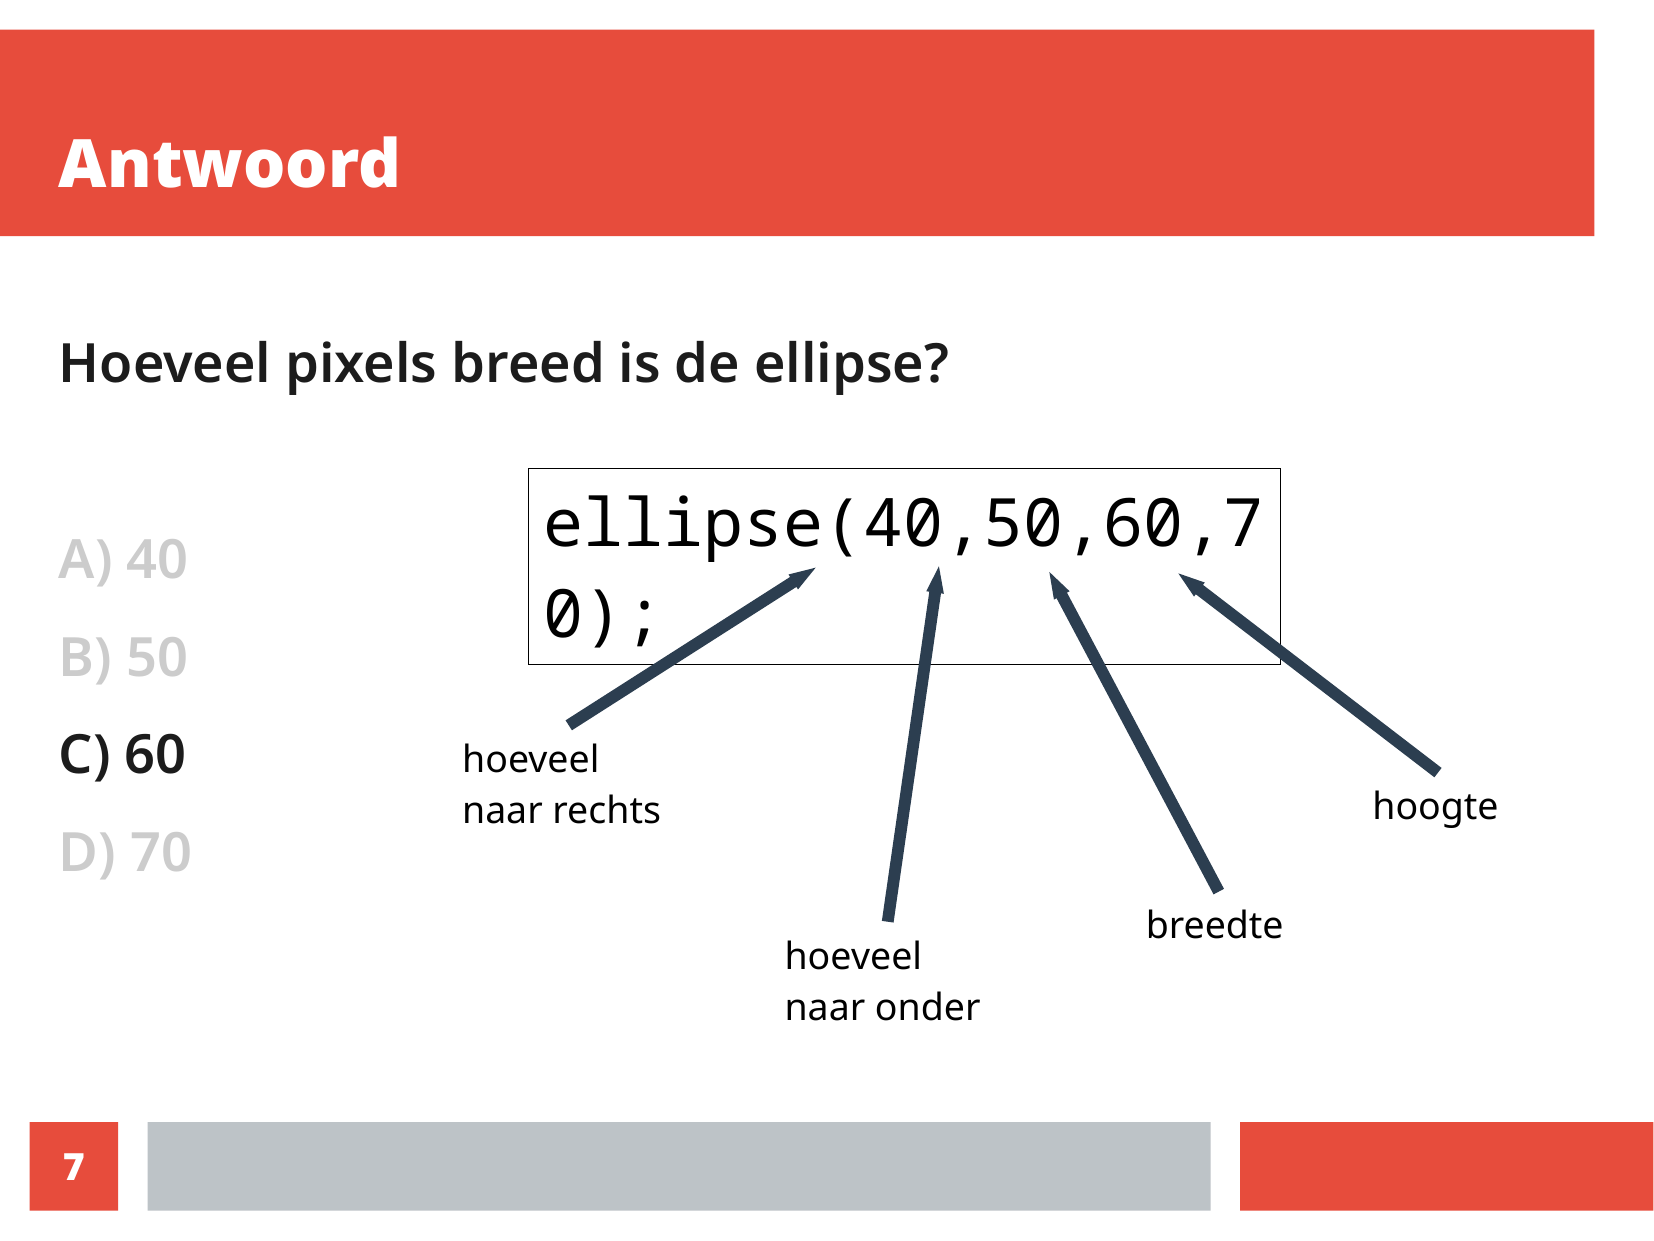

# Antwoord
Hoeveel pixels breed is de ellipse?
A) 40
B) 50
C) 60
D) 70
ellipse(40,50,60,70);
hoeveel
naar rechts
hoogte
breedte
hoeveel
naar onder
7